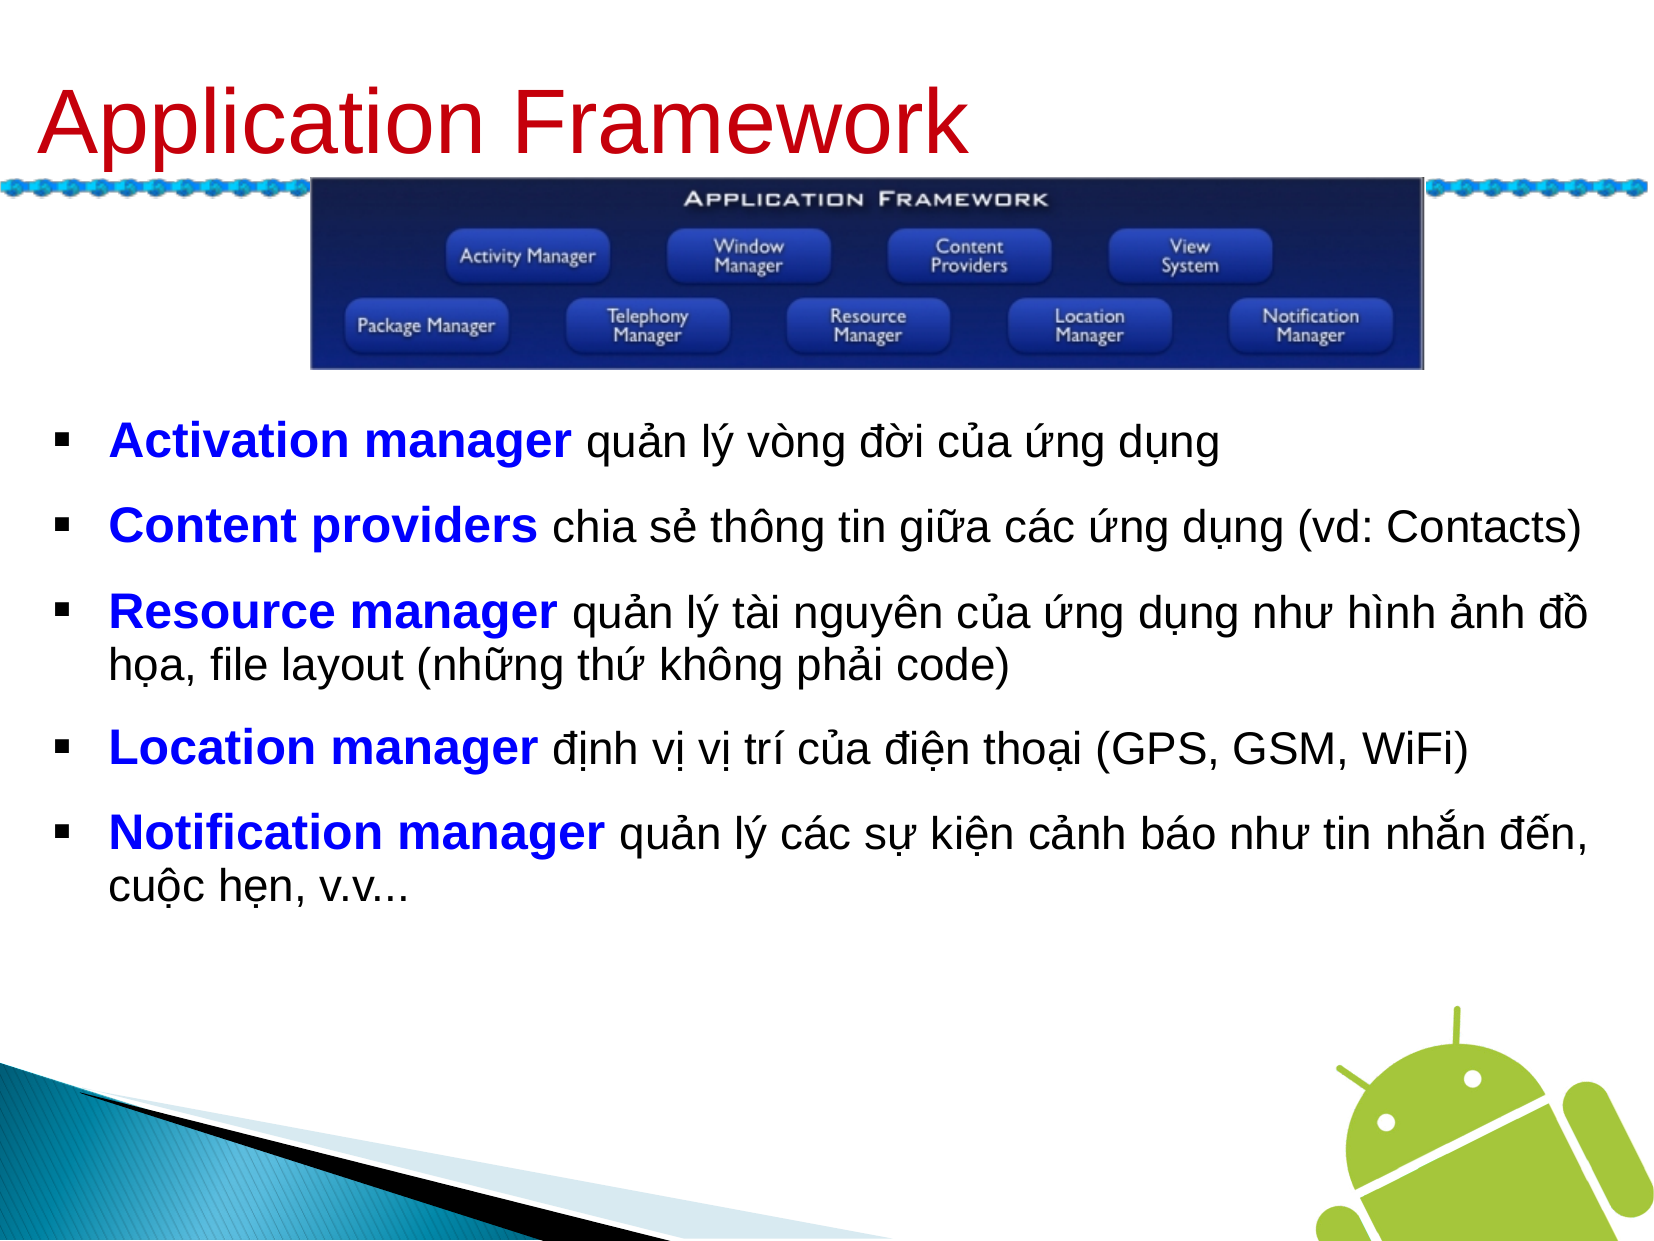

# Application Framework
Activation manager quản lý vòng đời của ứng dụng
Content providers chia sẻ thông tin giữa các ứng dụng (vd: Contacts)
Resource manager quản lý tài nguyên của ứng dụng như hình ảnh đồ họa, file layout (những thứ không phải code)
Location manager định vị vị trí của điện thoại (GPS, GSM, WiFi)
Notification manager quản lý các sự kiện cảnh báo như tin nhắn đến, cuộc hẹn, v.v...